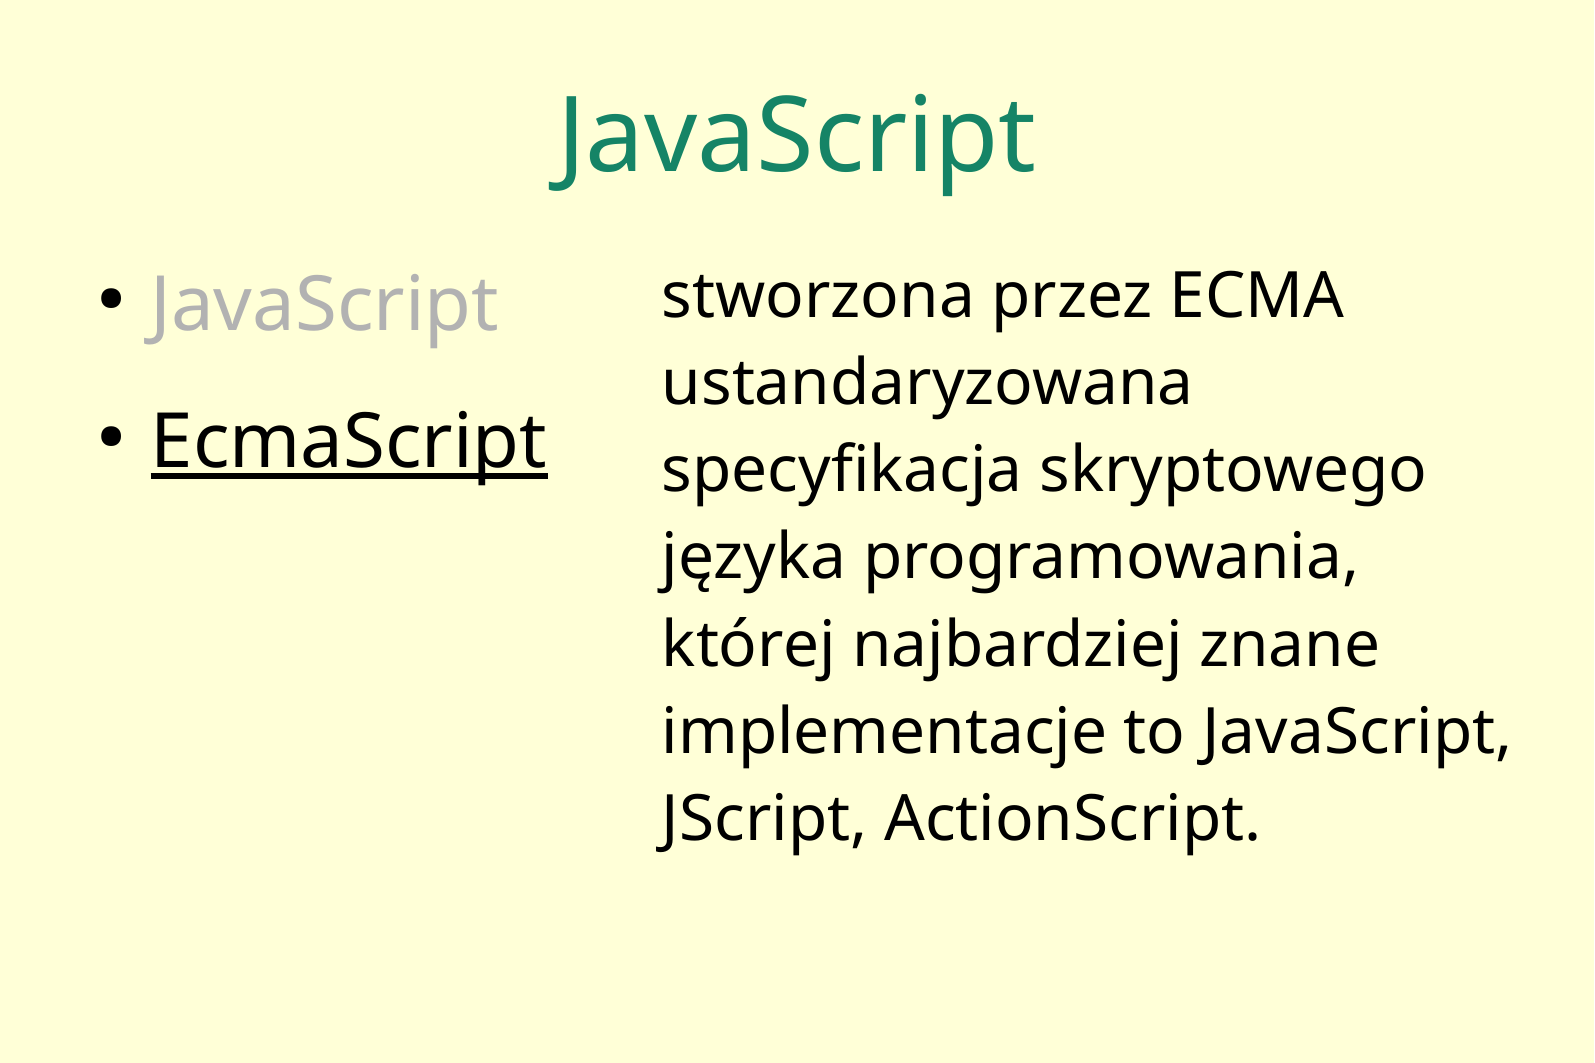

# JavaScript
JavaScript
EcmaScript
stworzona przez ECMA ustandaryzowana specyfikacja skryptowego języka programowania, której najbardziej znane implementacje to JavaScript, JScript, ActionScript.